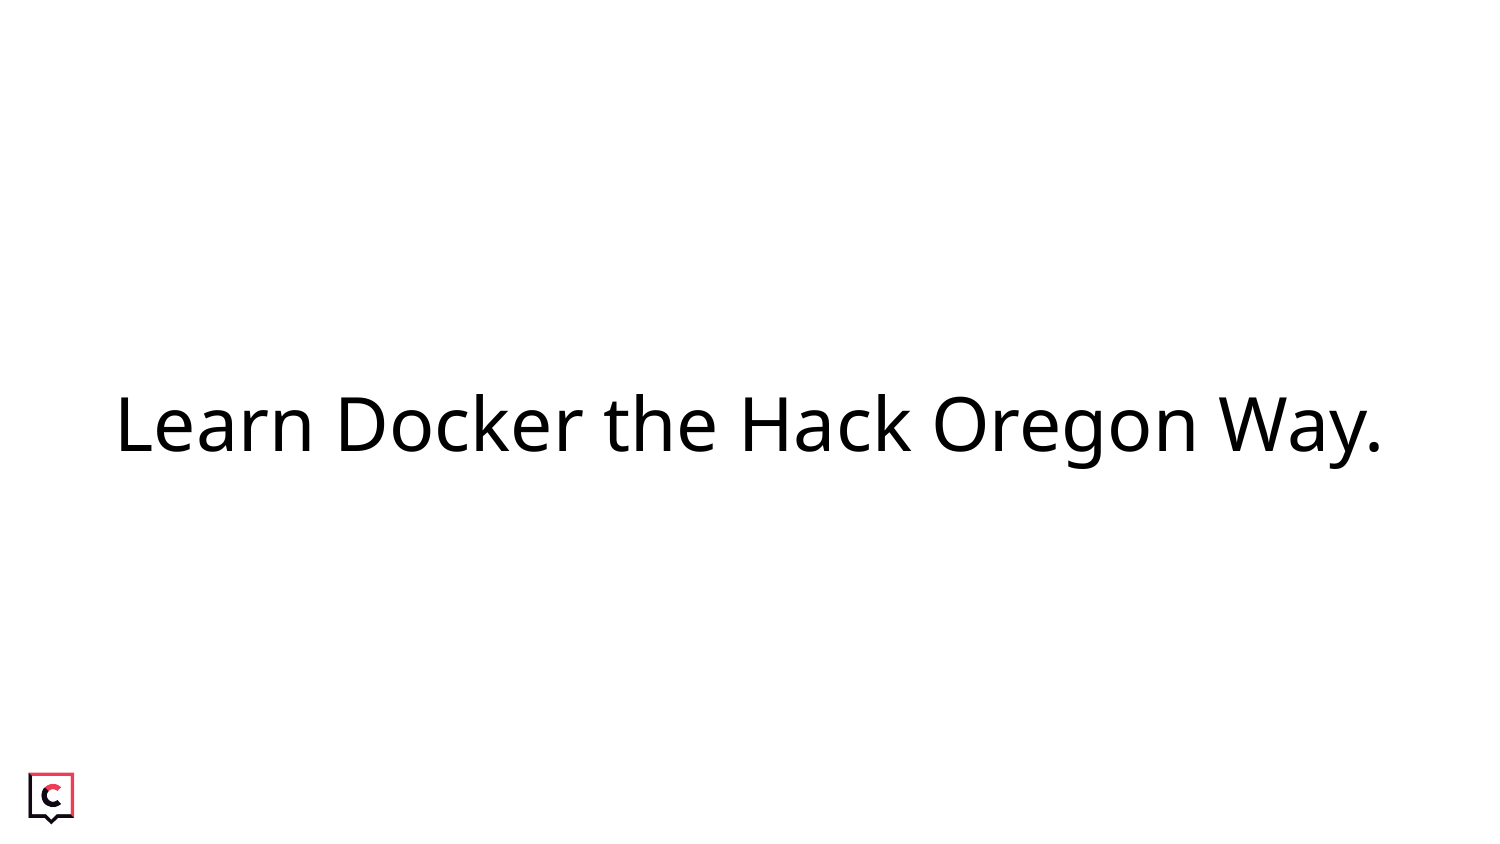

# Learn Docker the Hack Oregon Way.